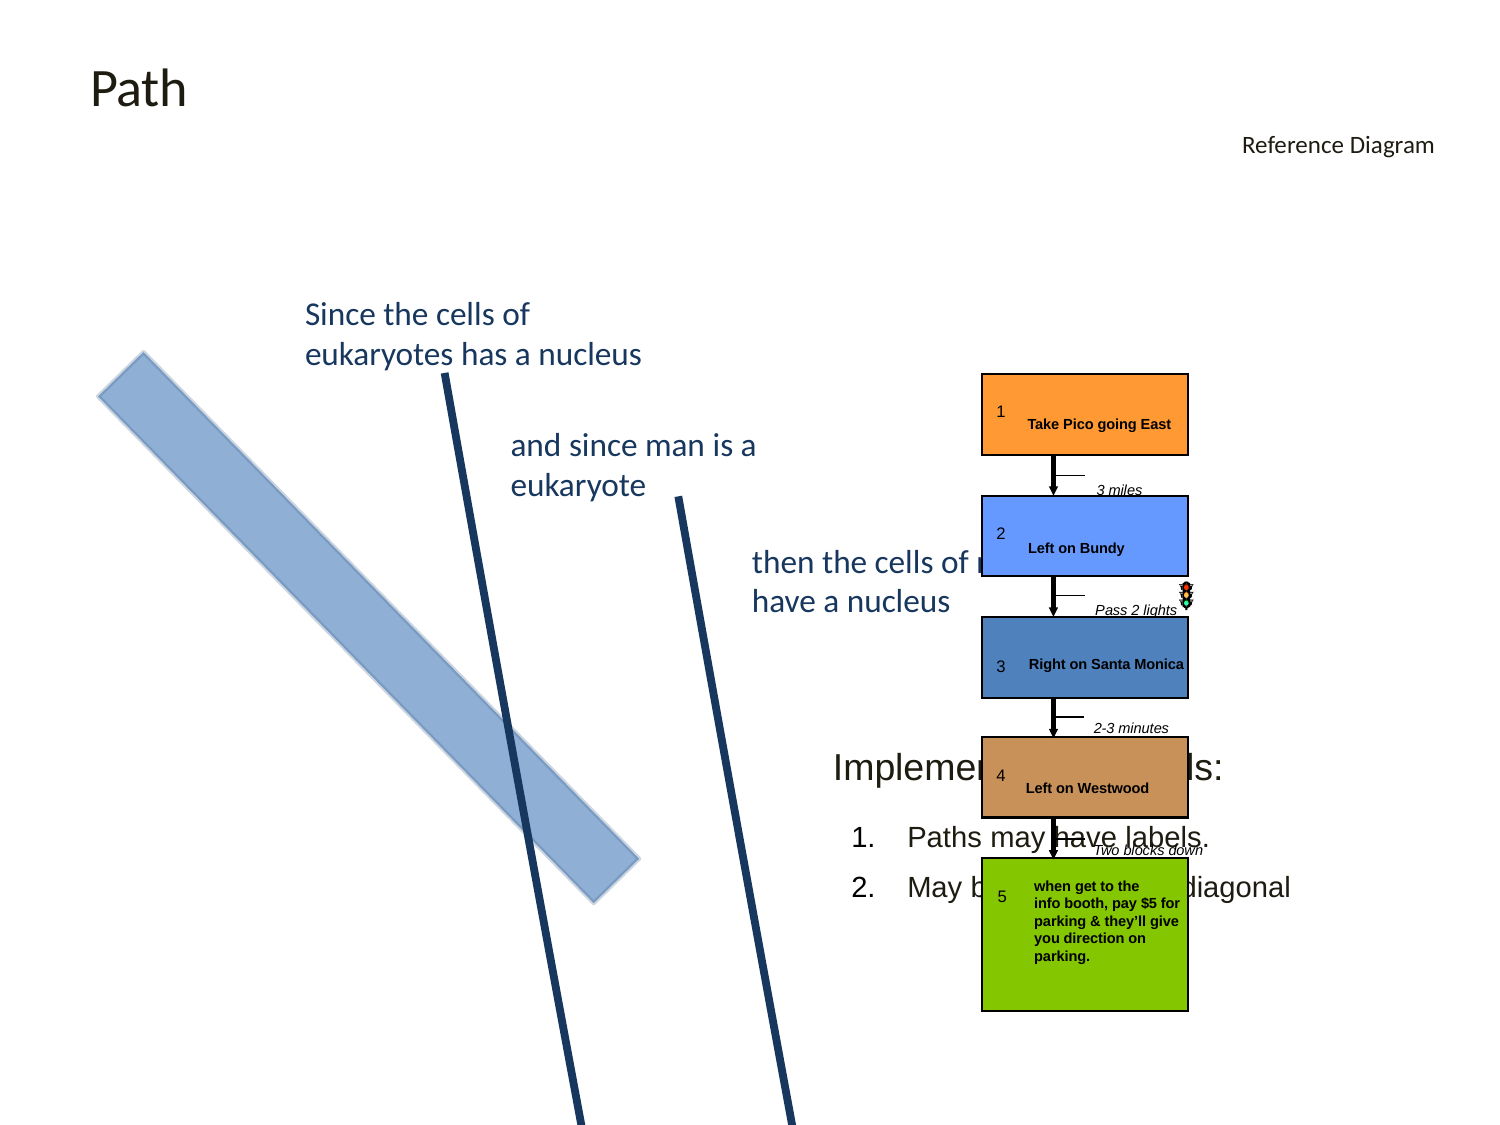

# Path
Reference Diagram
Since the cells of eukaryotes has a nucleus
1
Take Pico going East
3 miles
2
Left on Bundy
Pass 2 lights
Right on Santa Monica
3
2-3 minutes
4
Left on Westwood
Two blocks down
when get to the
info booth, pay $5 for
parking & they’ll give you direction on parking.
5
and since man is a eukaryote
then the cells of man have a nucleus
Implementation Details:
Paths may have labels.
May be horizontal or diagonal